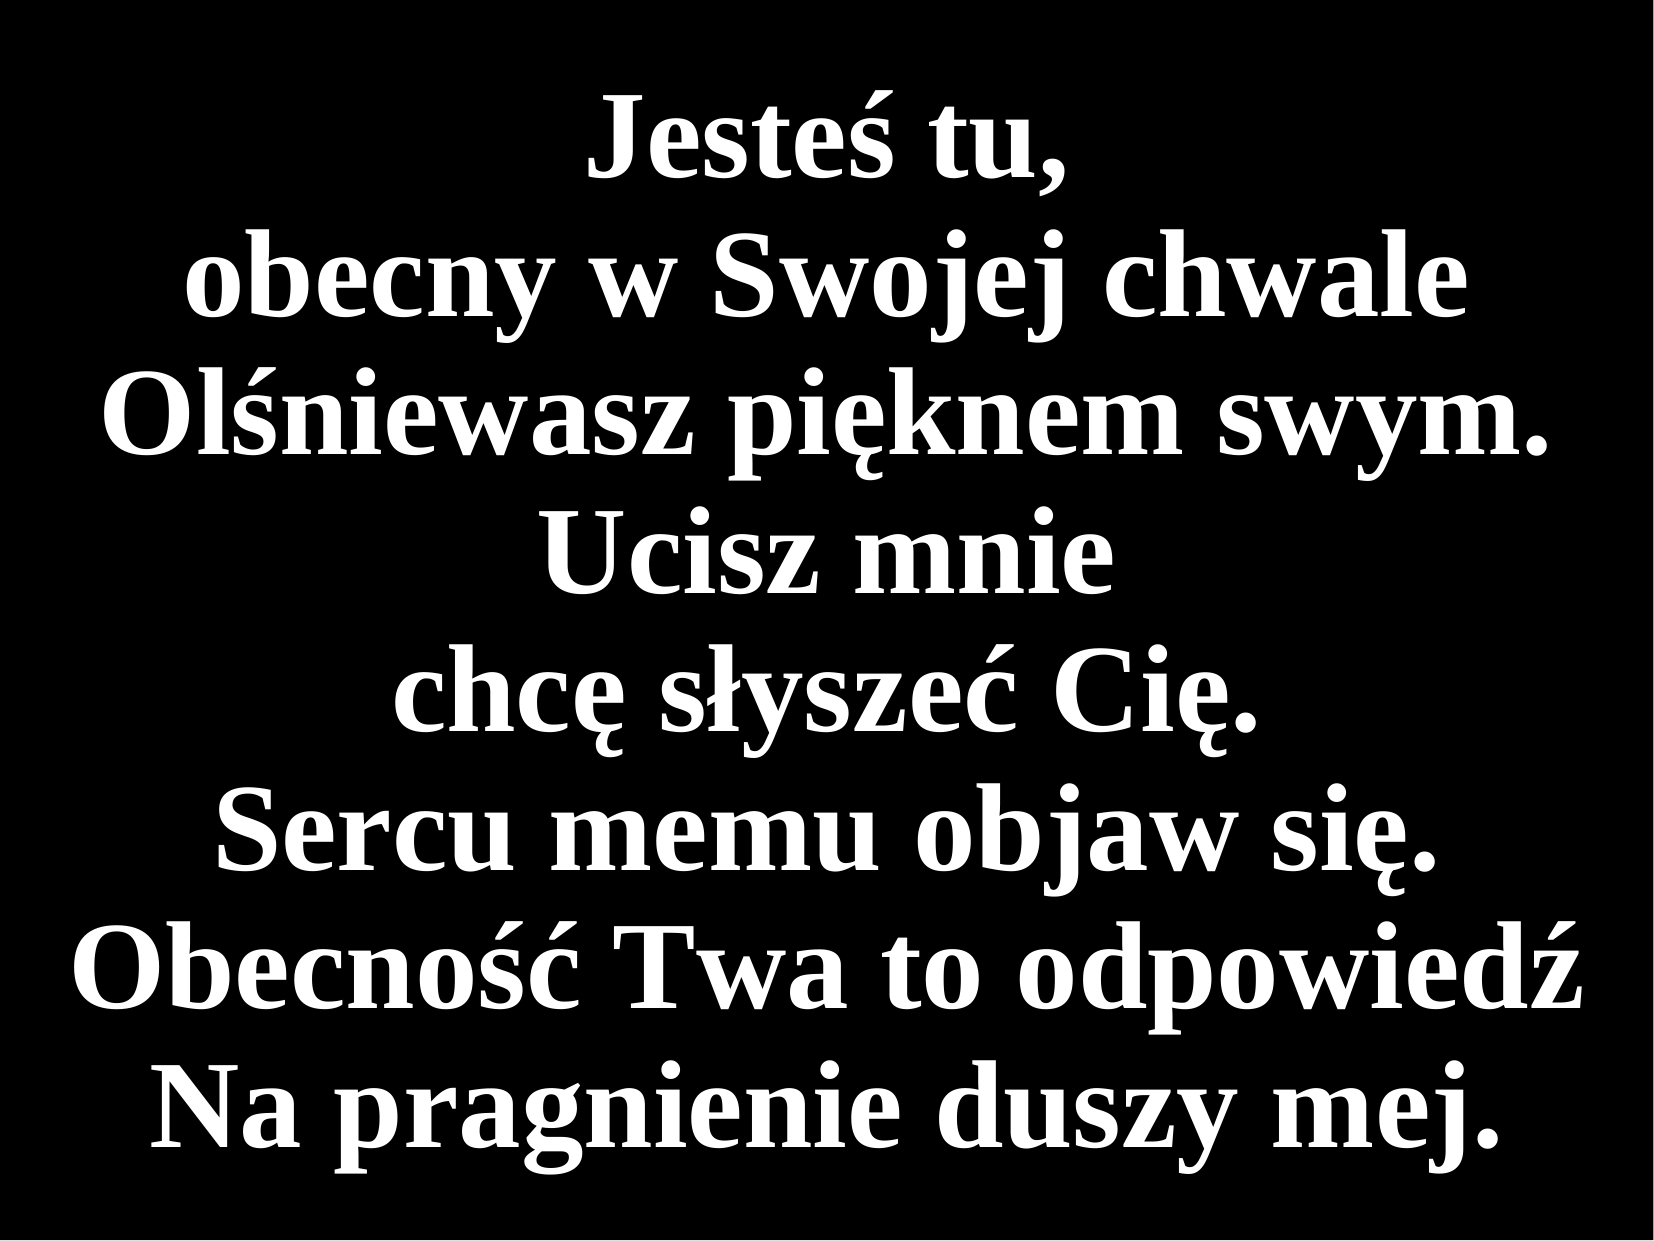

# Jesteś tu, obecny w Swojej chwale Olśniewasz pięknem swym. Ucisz mnie chcę słyszeć Cię. Sercu memu objaw się. Obecność Twa to odpowiedź Na pragnienie duszy mej.